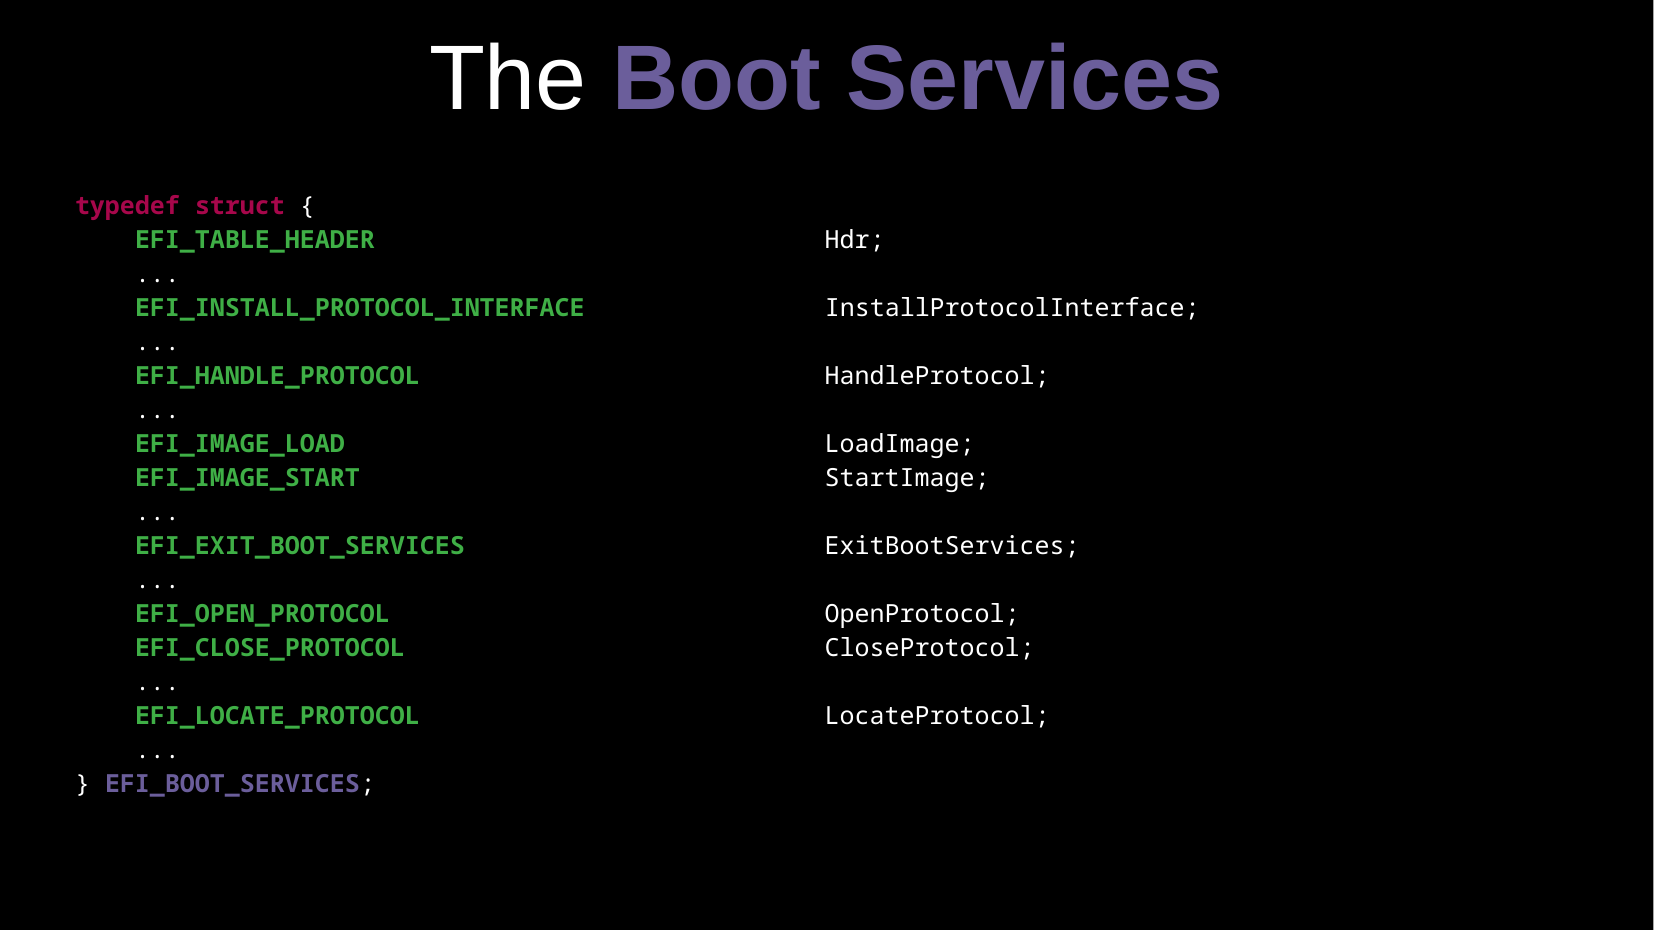

# The Boot Services
typedef struct {
 EFI_TABLE_HEADER Hdr;
 ...
 EFI_INSTALL_PROTOCOL_INTERFACE InstallProtocolInterface;
 ...
 EFI_HANDLE_PROTOCOL HandleProtocol;
 ...
 EFI_IMAGE_LOAD LoadImage;
 EFI_IMAGE_START StartImage;
 ...
 EFI_EXIT_BOOT_SERVICES ExitBootServices;
 ...
 EFI_OPEN_PROTOCOL OpenProtocol;
 EFI_CLOSE_PROTOCOL CloseProtocol;
 ...
 EFI_LOCATE_PROTOCOL LocateProtocol;
 ...
} EFI_BOOT_SERVICES;